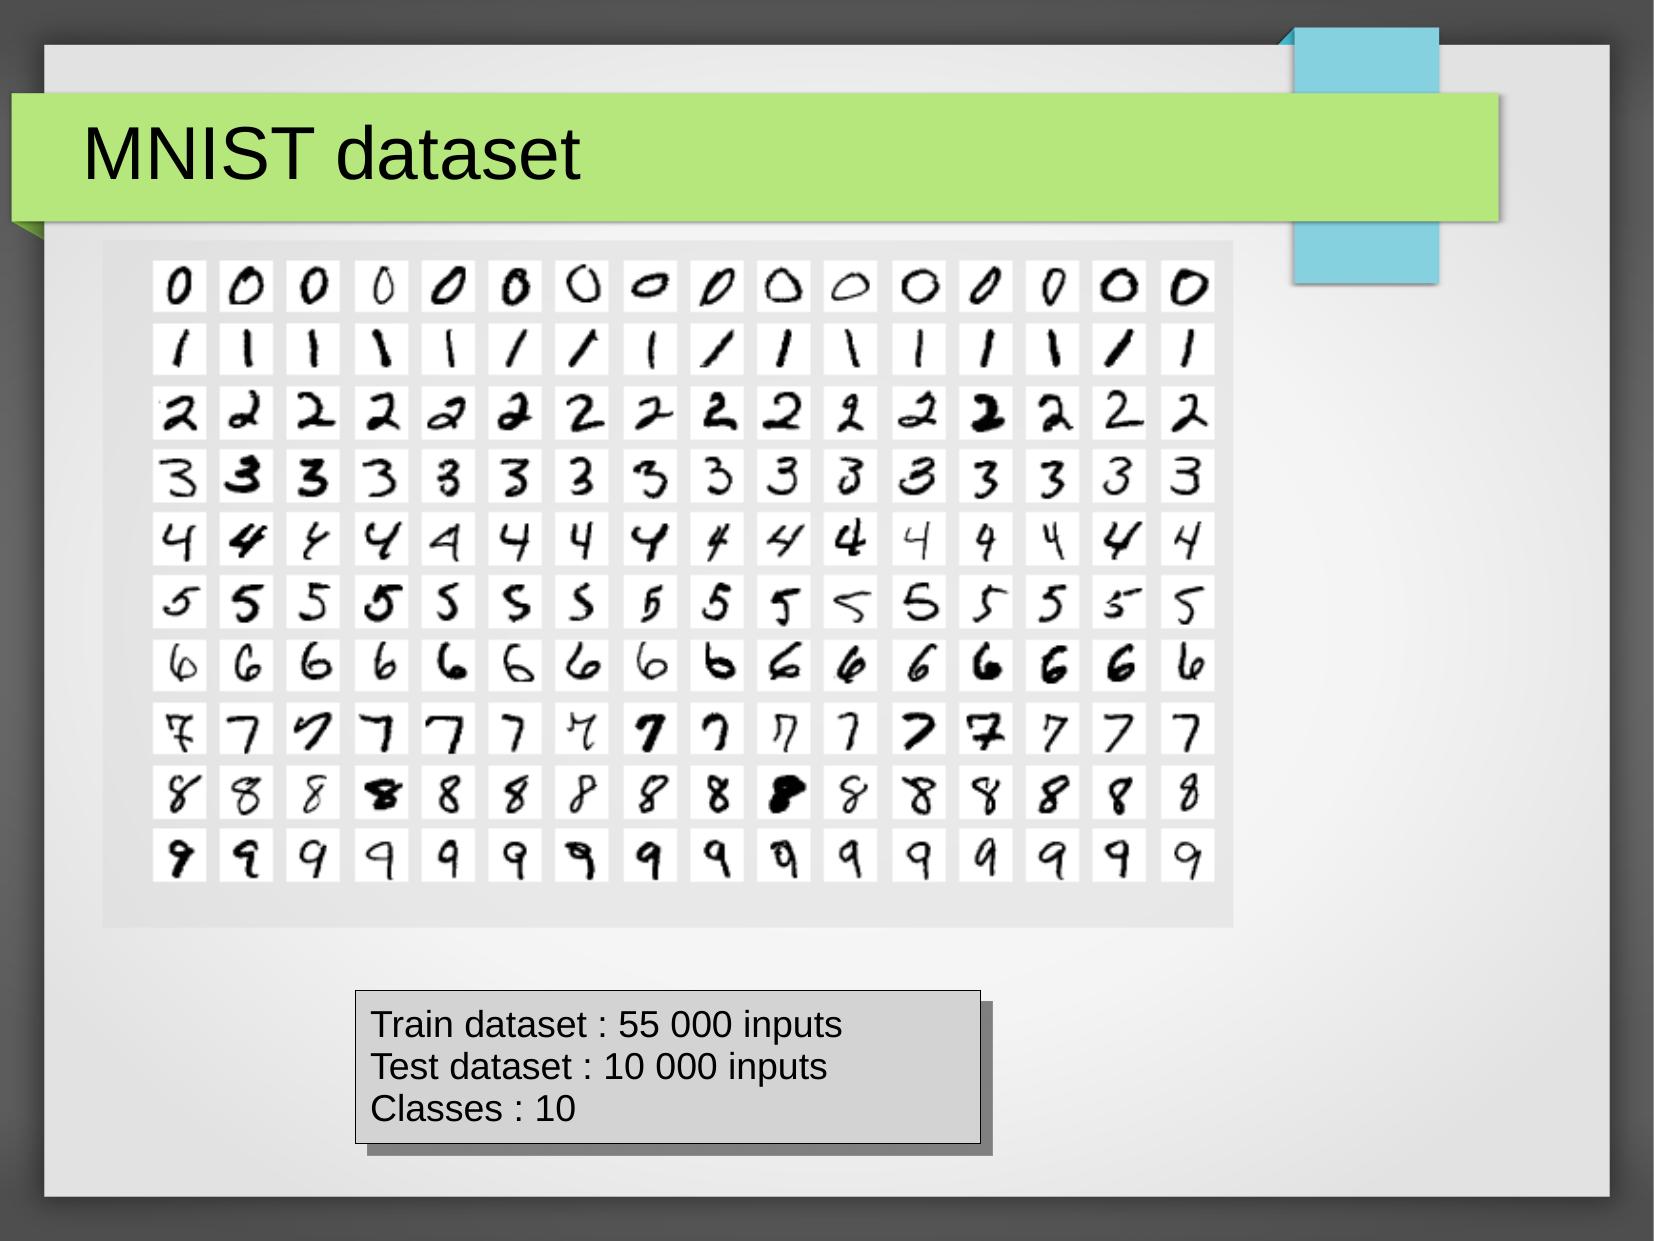

# MNIST dataset
Train dataset : 55 000 inputs
Test dataset : 10 000 inputs
Classes : 10